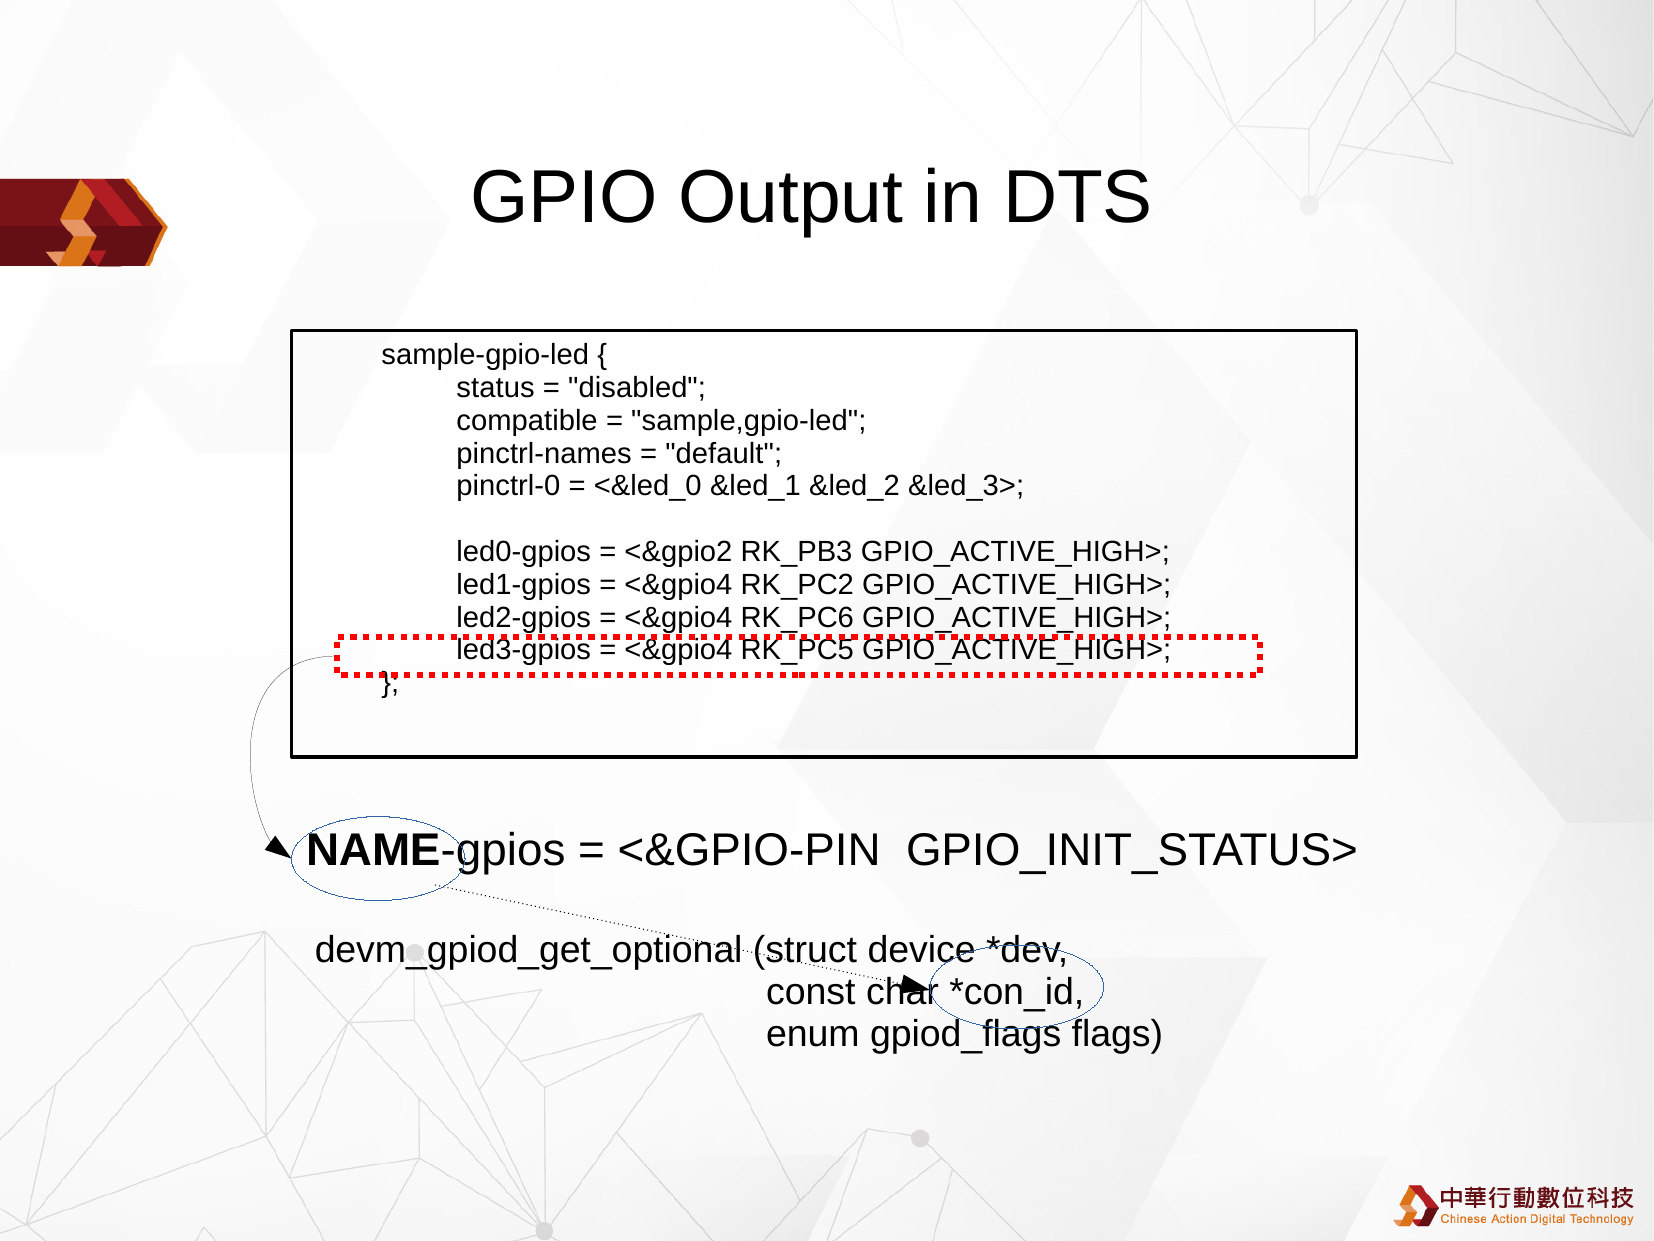

# GPIO Output in DTS
	sample-gpio-led {
		status = "disabled";
		compatible = "sample,gpio-led";
		pinctrl-names = "default";
		pinctrl-0 = <&led_0 &led_1 &led_2 &led_3>;
		led0-gpios = <&gpio2 RK_PB3 GPIO_ACTIVE_HIGH>;
		led1-gpios = <&gpio4 RK_PC2 GPIO_ACTIVE_HIGH>;
		led2-gpios = <&gpio4 RK_PC6 GPIO_ACTIVE_HIGH>;
		led3-gpios = <&gpio4 RK_PC5 GPIO_ACTIVE_HIGH>;
	};
NAME-gpios = <&GPIO-PIN GPIO_INIT_STATUS>
devm_gpiod_get_optional (struct device *dev,
 const char *con_id,
 enum gpiod_flags flags)